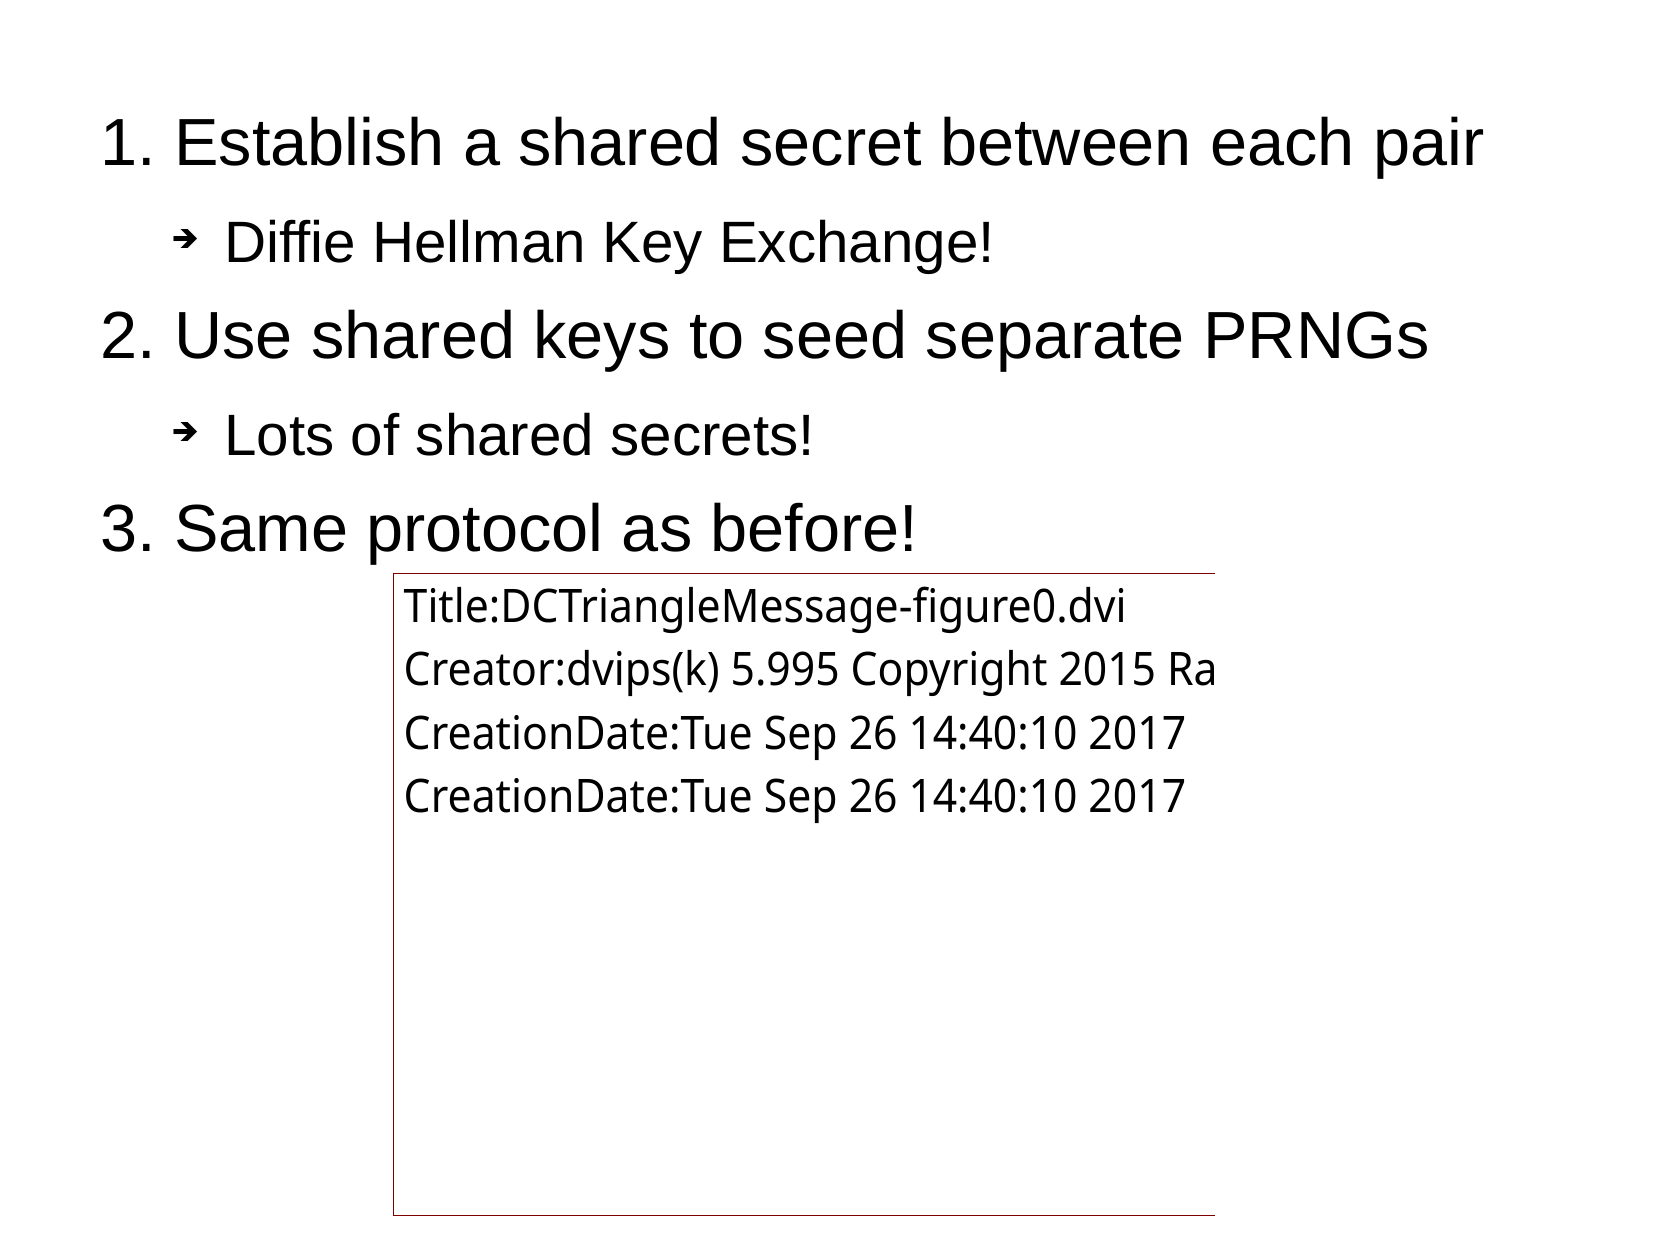

# Establish a shared secret between each pair
Diffie Hellman Key Exchange!
 Use shared keys to seed separate PRNGs
Lots of shared secrets!
 Same protocol as before!